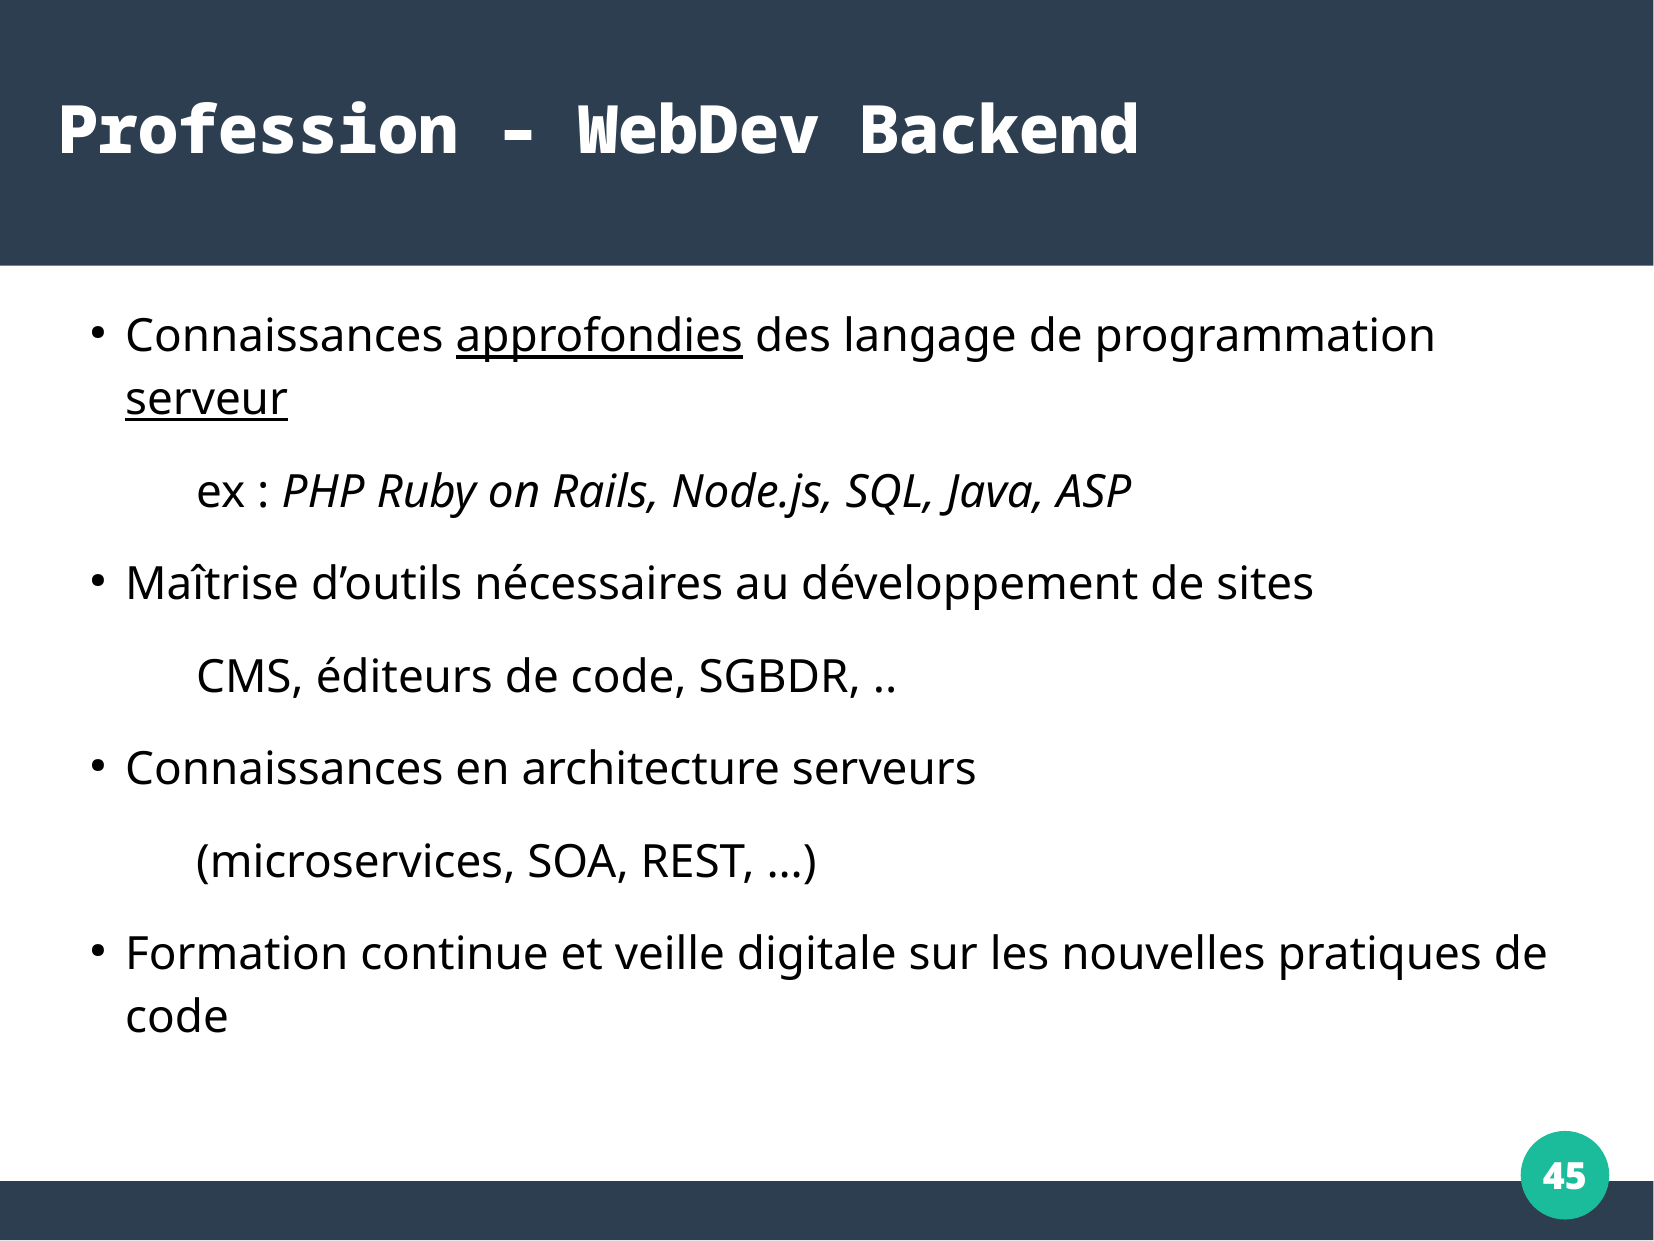

# Profession – WebDev Backend
Connaissances approfondies des langage de programmation serveur
ex : PHP Ruby on Rails, Node.js, SQL, Java, ASP
Maîtrise d’outils nécessaires au développement de sites
CMS, éditeurs de code, SGBDR, ..
Connaissances en architecture serveurs
(microservices, SOA, REST, …)
Formation continue et veille digitale sur les nouvelles pratiques de code
45